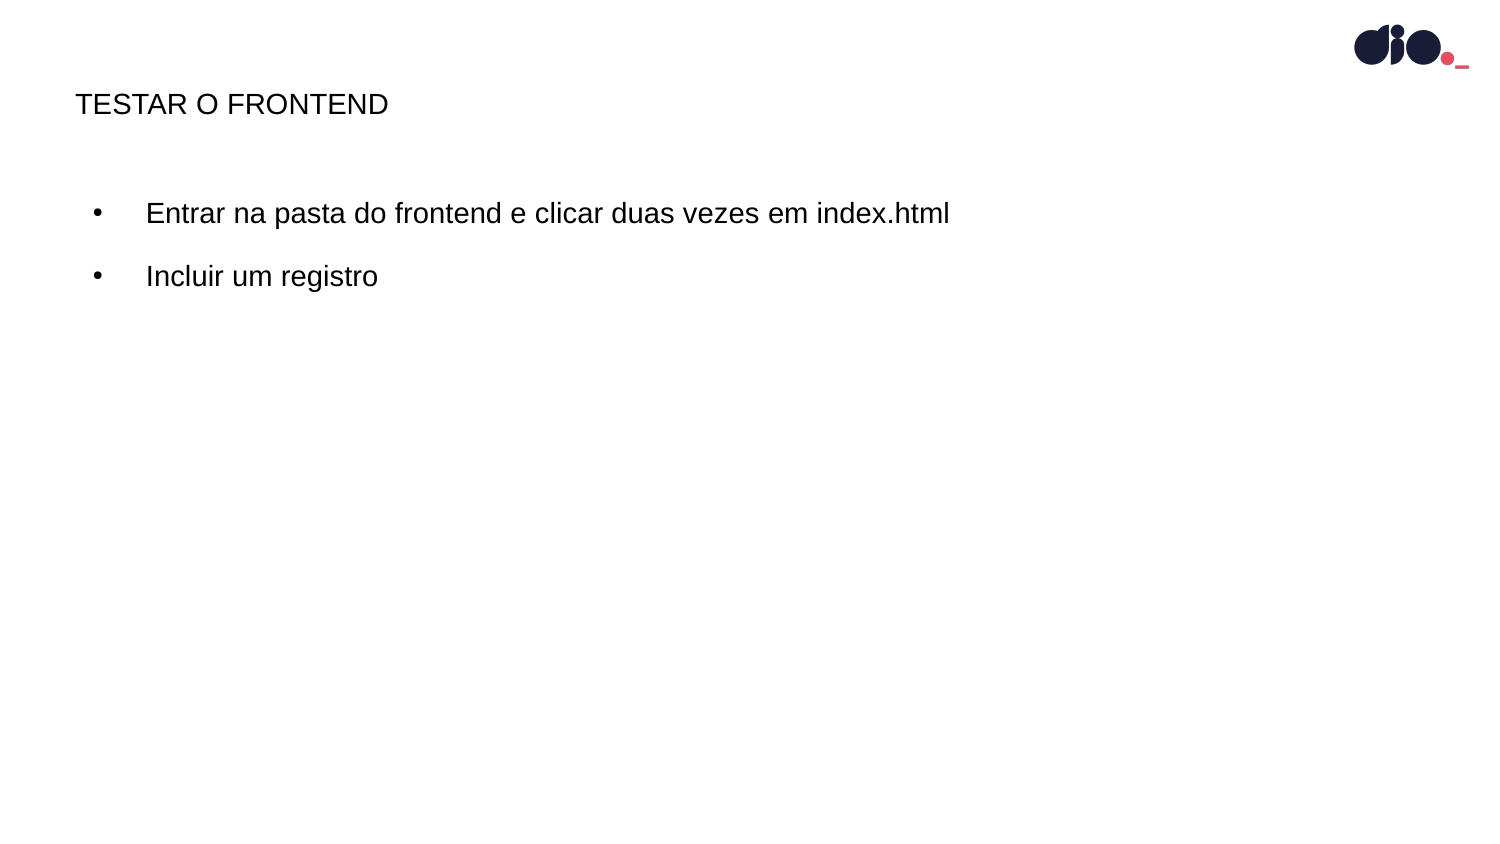

# TESTAR O FRONTEND
Entrar na pasta do frontend e clicar duas vezes em index.html
Incluir um registro